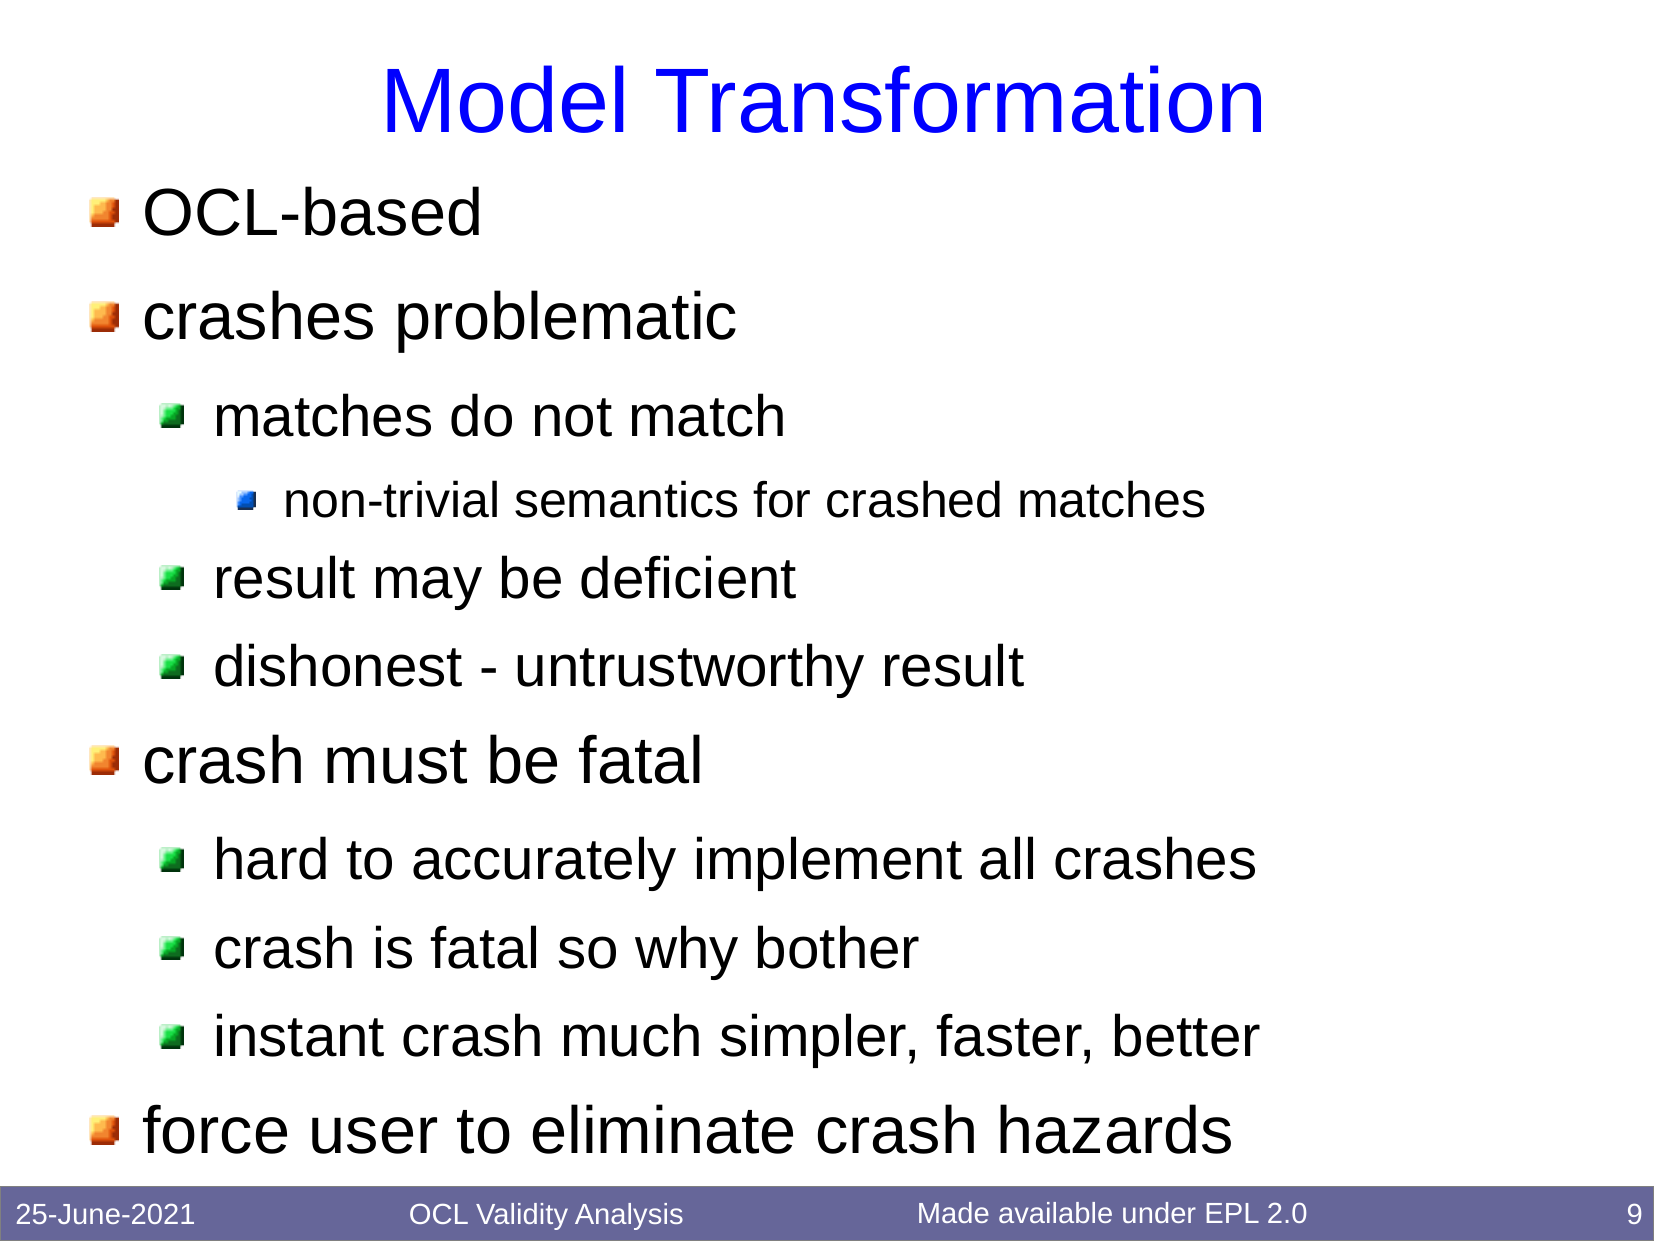

# Model Transformation
OCL-based
crashes problematic
matches do not match
non-trivial semantics for crashed matches
result may be deficient
dishonest - untrustworthy result
crash must be fatal
hard to accurately implement all crashes
crash is fatal so why bother
instant crash much simpler, faster, better
force user to eliminate crash hazards
25-June-2021
OCL Validity Analysis
9